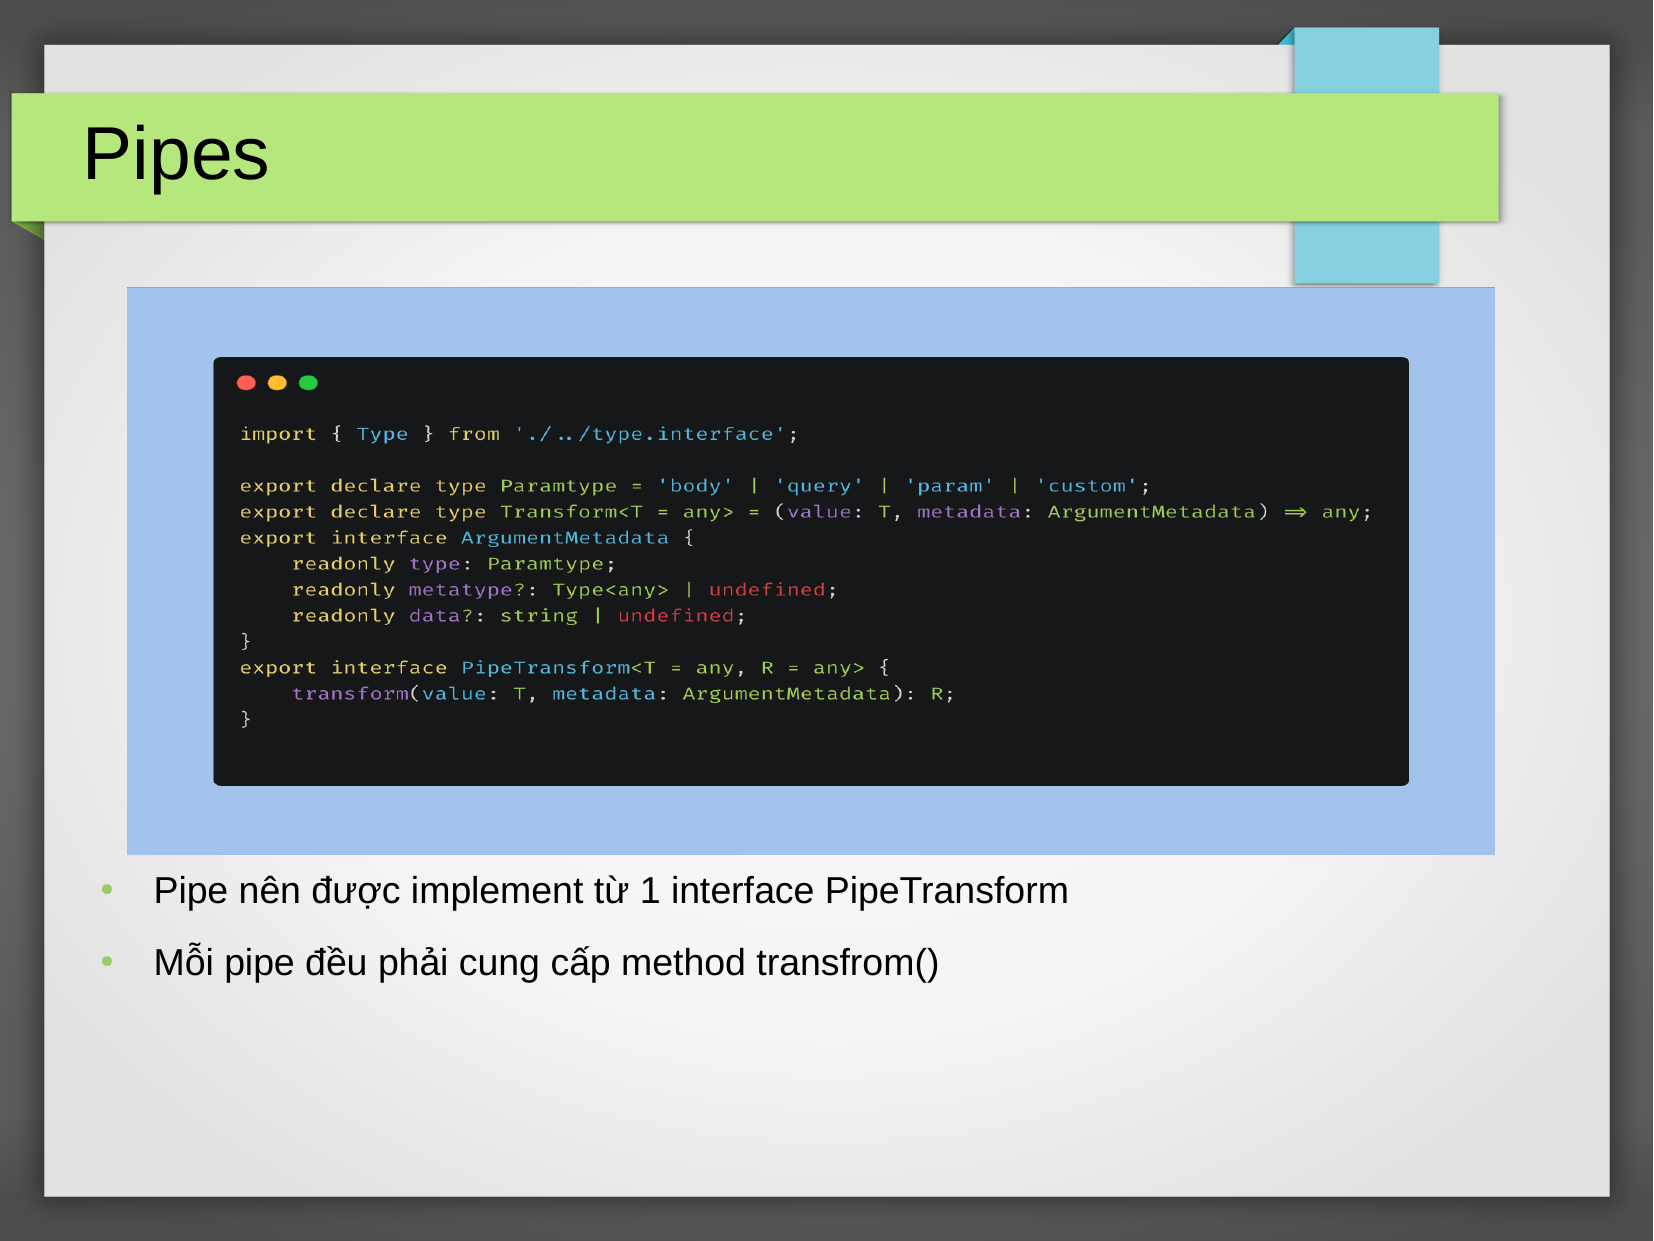

# Pipes
Pipe nên được implement từ 1 interface PipeTransform
Mỗi pipe đều phải cung cấp method transfrom()